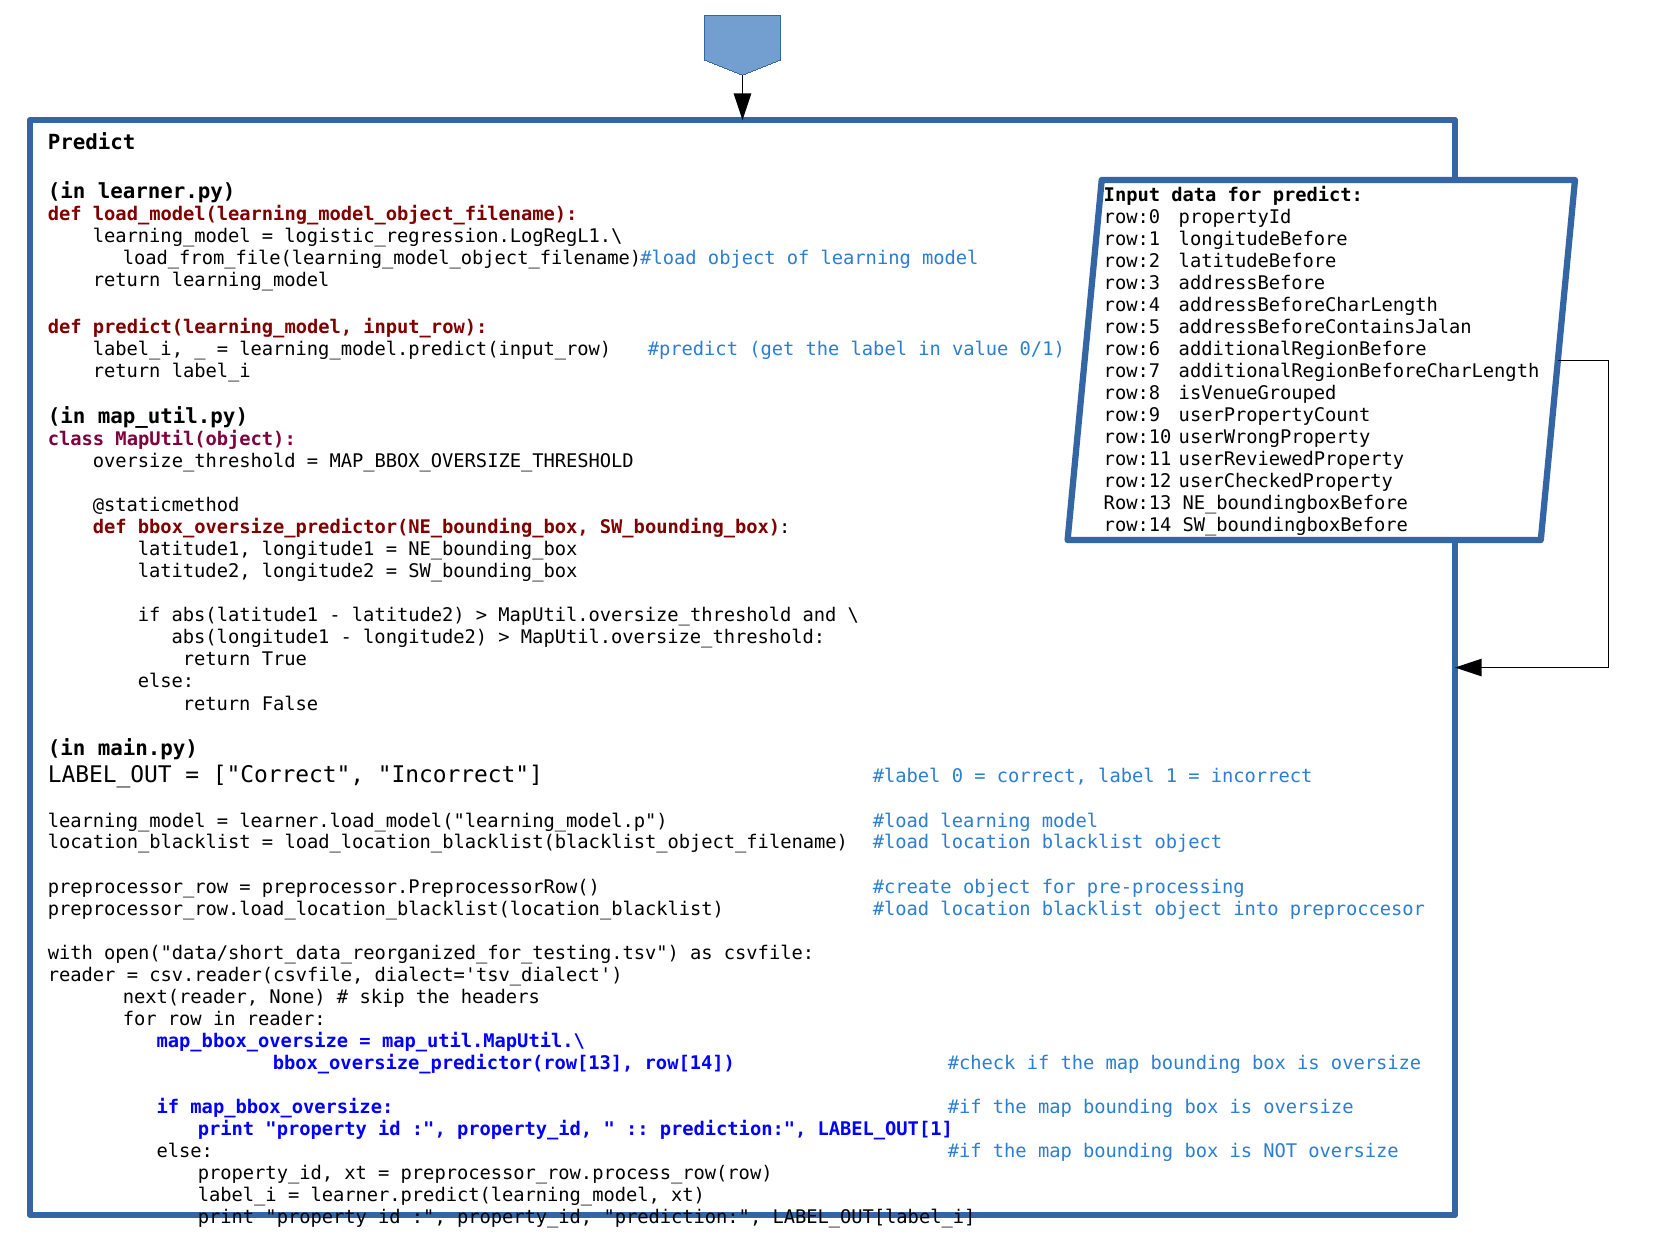

Predict
(in learner.py)
def load_model(learning_model_object_filename):
 learning_model = logistic_regression.LogRegL1.\
	load_from_file(learning_model_object_filename)#load object of learning model
 return learning_model
def predict(learning_model, input_row):
 label_i, _ = learning_model.predict(input_row)	#predict (get the label in value 0/1)
 return label_i
(in map_util.py)
class MapUtil(object):
 oversize_threshold = MAP_BBOX_OVERSIZE_THRESHOLD
 @staticmethod
 def bbox_oversize_predictor(NE_bounding_box, SW_bounding_box):
 latitude1, longitude1 = NE_bounding_box
 latitude2, longitude2 = SW_bounding_box
 if abs(latitude1 - latitude2) > MapUtil.oversize_threshold and \
 abs(longitude1 - longitude2) > MapUtil.oversize_threshold:
 return True
 else:
 return False
(in main.py)
LABEL_OUT = ["Correct", "Incorrect"] 					#label 0 = correct, label 1 = incorrect
learning_model = learner.load_model("learning_model.p")			#load learning model
location_blacklist = load_location_blacklist(blacklist_object_filename)	#load location blacklist object
preprocessor_row = preprocessor.PreprocessorRow()				#create object for pre-processing
preprocessor_row.load_location_blacklist(location_blacklist)		#load location blacklist object into preproccesor
with open("data/short_data_reorganized_for_testing.tsv") as csvfile:
reader = csv.reader(csvfile, dialect='tsv_dialect')
	next(reader, None) # skip the headers
 	for row in reader:
	 map_bbox_oversize = map_util.MapUtil.\
			bbox_oversize_predictor(row[13], row[14])			#check if the map bounding box is oversize
	 if map_bbox_oversize: 								#if the map bounding box is oversize
 	print "property id :", property_id, " :: prediction:", LABEL_OUT[1]
	 else:										#if the map bounding box is NOT oversize
	 	property_id, xt = preprocessor_row.process_row(row)
 	label_i = learner.predict(learning_model, xt)
 	print "property id :", property_id, "prediction:", LABEL_OUT[label_i]
Input data for predict:
row:0	propertyId
row:1	longitudeBefore
row:2	latitudeBefore
row:3	addressBefore
row:4	addressBeforeCharLength
row:5	addressBeforeContainsJalan
row:6	additionalRegionBefore
row:7	additionalRegionBeforeCharLength
row:8	isVenueGrouped
row:9	userPropertyCount
row:10	userWrongProperty
row:11	userReviewedProperty
row:12	userCheckedProperty
Row:13 NE_boundingboxBefore
row:14 SW_boundingboxBefore